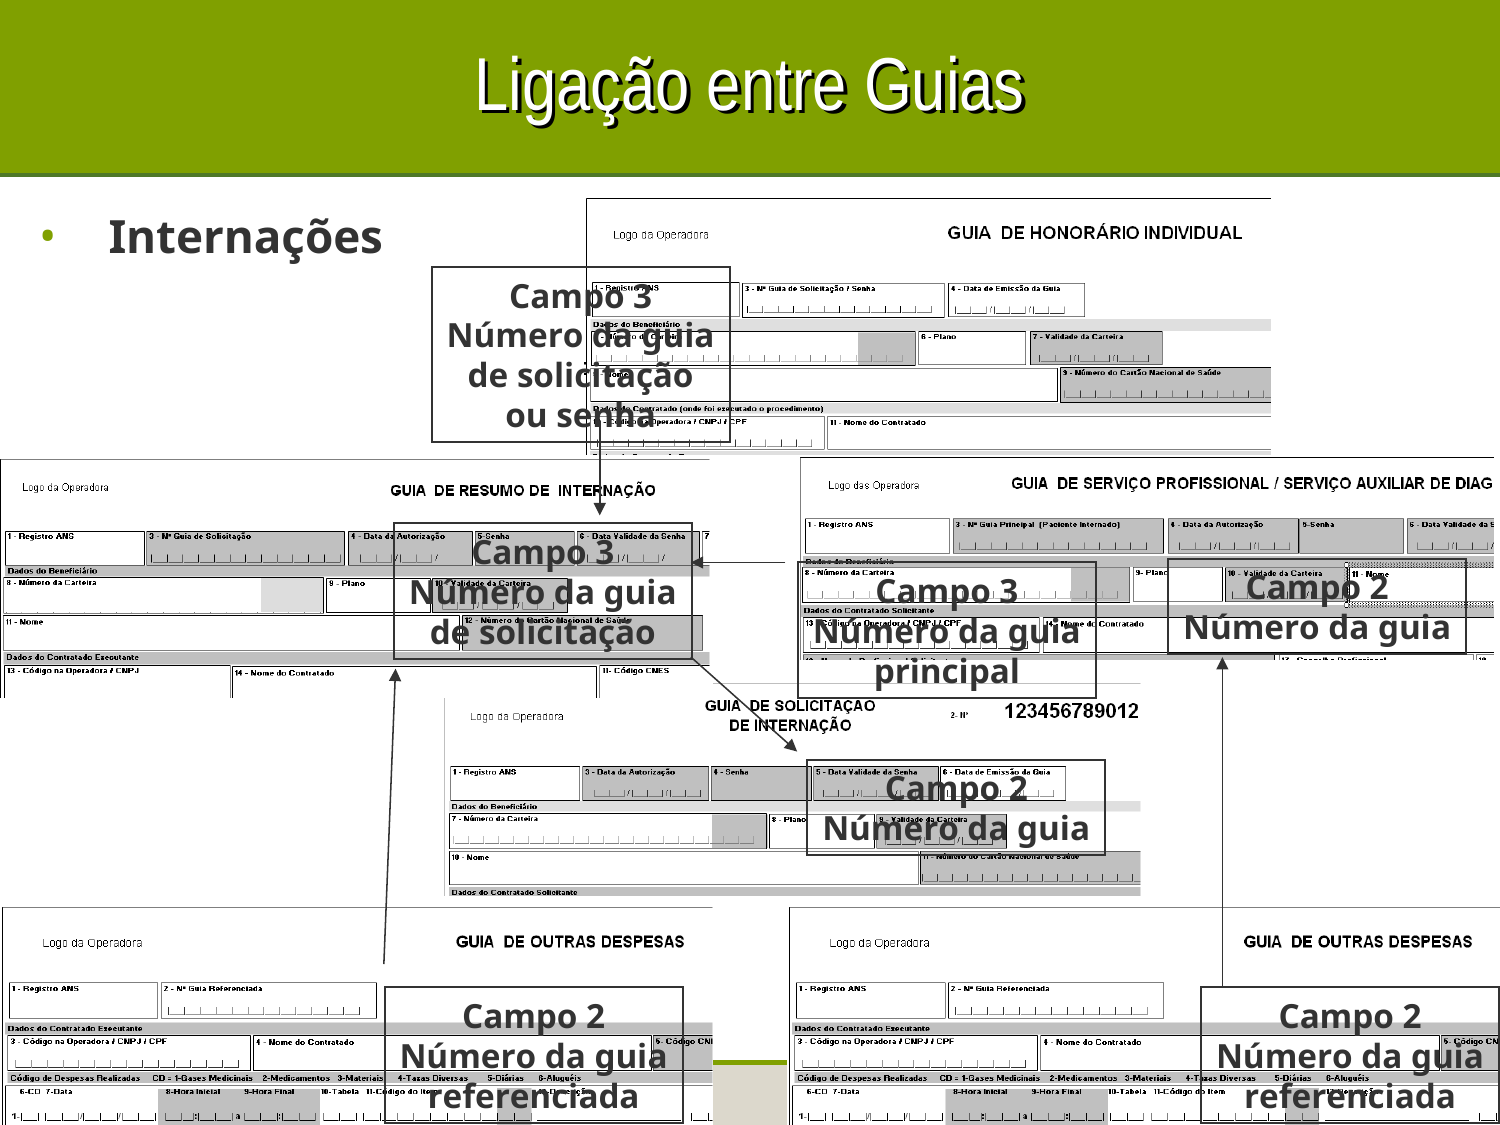

# Ligação entre Guias
Internações
Campo 3
Número da guia
de solicitação
ou senha
Campo 3
Número da guia
de solicitação
Campo 2
Número da guia
Campo 3
Número da guia
principal
Campo 2
Número da guia
Campo 2
Número da guia
referenciada
Campo 2
Número da guia
referenciada
17
Padrão TISS - 2007